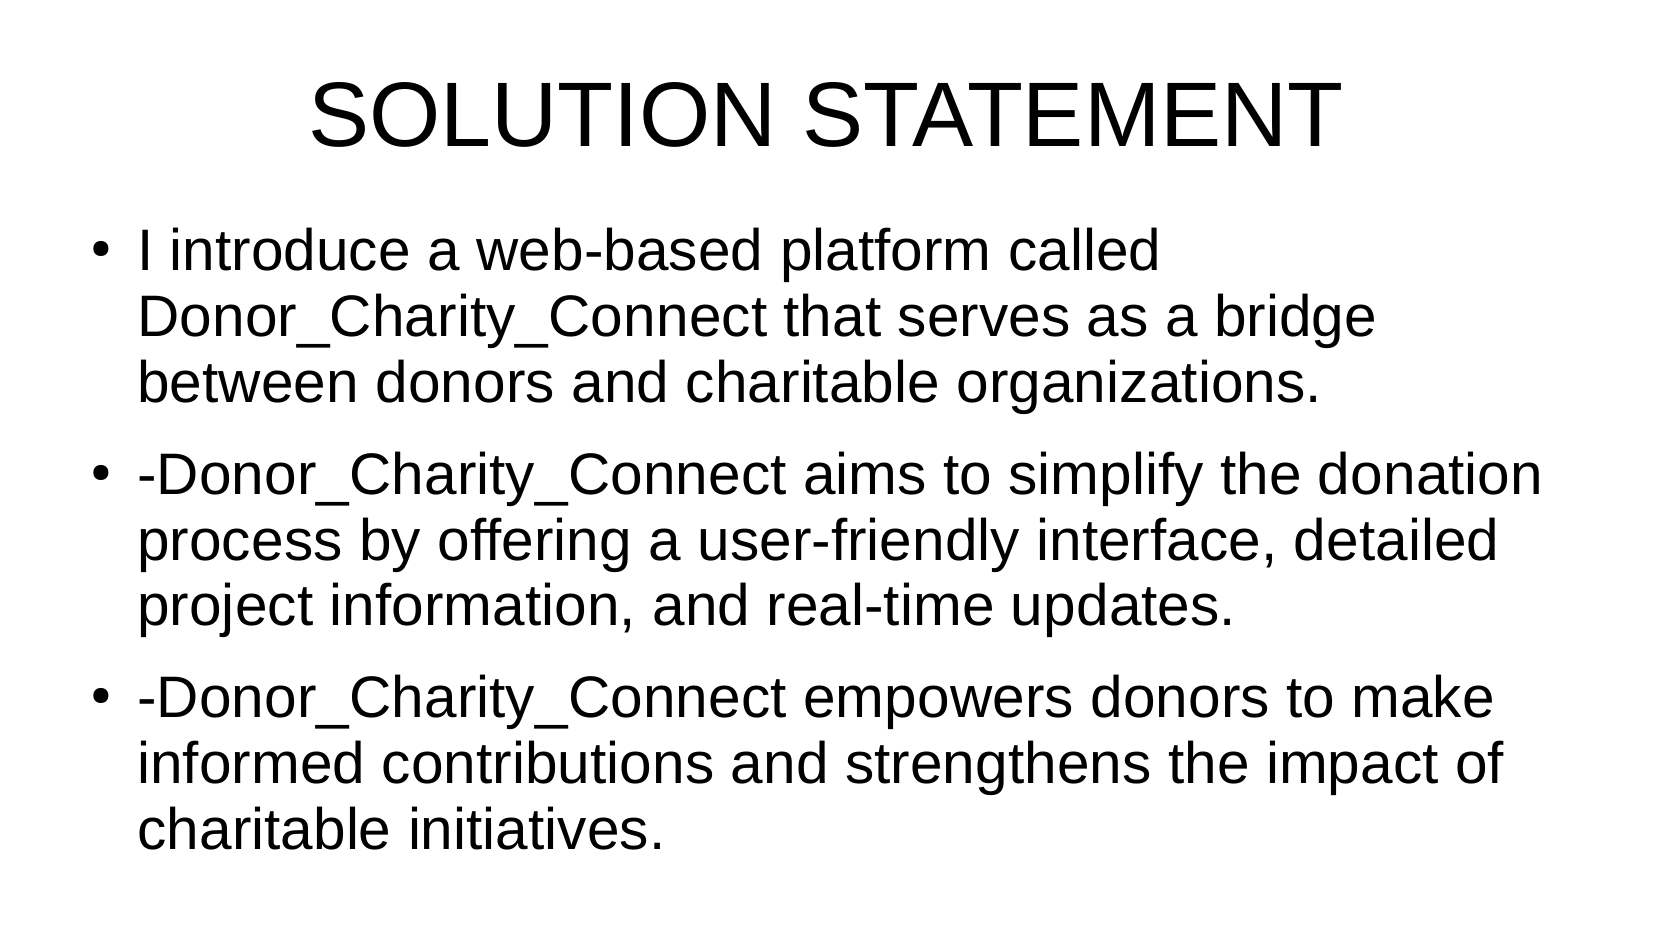

# SOLUTION STATEMENT
I introduce a web-based platform called Donor_Charity_Connect that serves as a bridge between donors and charitable organizations.
-Donor_Charity_Connect aims to simplify the donation process by offering a user-friendly interface, detailed project information, and real-time updates.
-Donor_Charity_Connect empowers donors to make informed contributions and strengthens the impact of charitable initiatives.